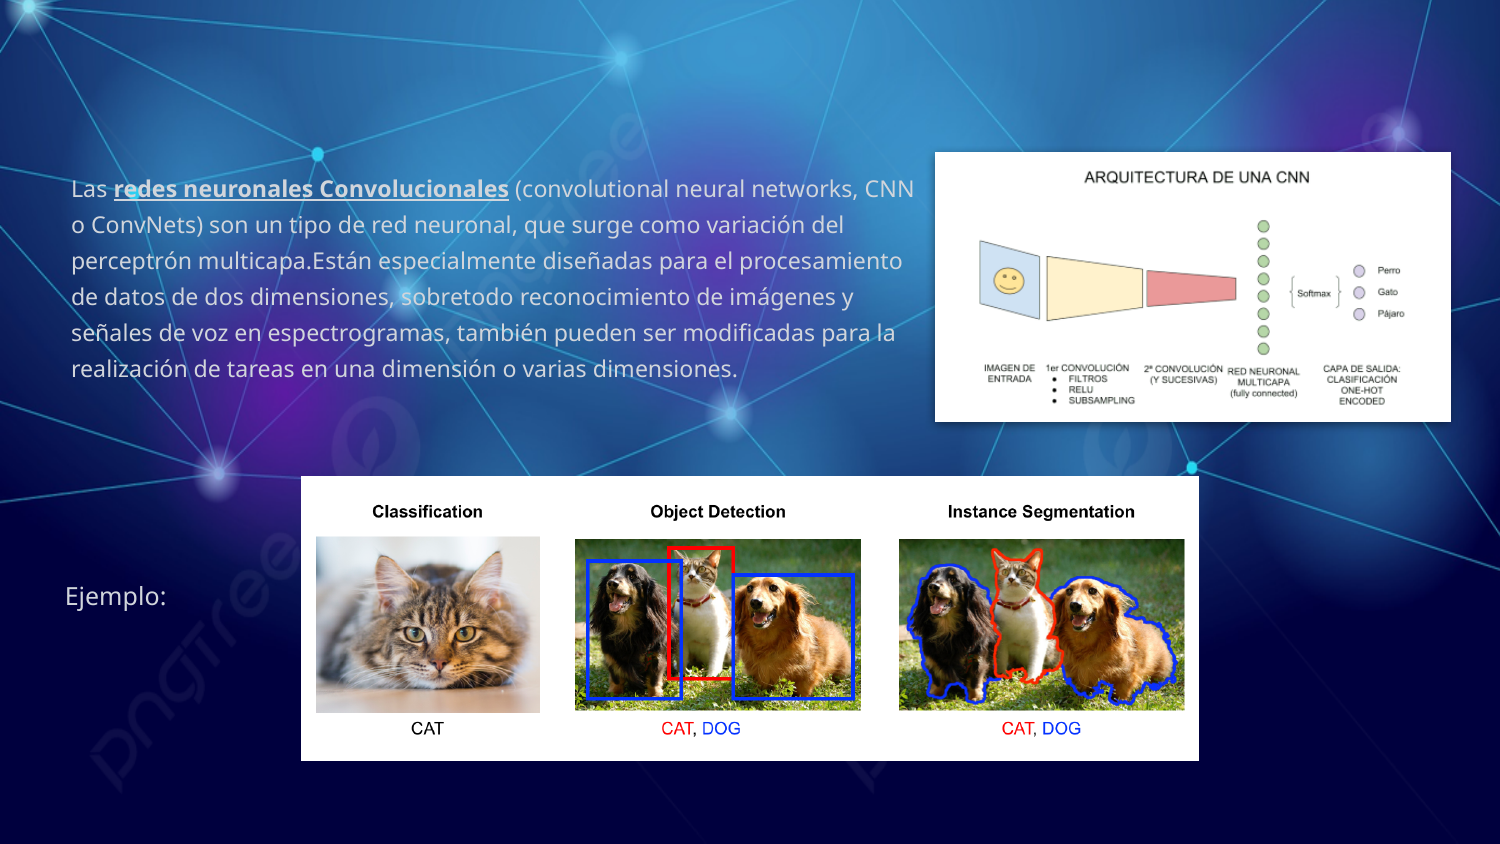

# Las redes neuronales Convolucionales (convolutional neural networks, CNN o ConvNets) son un tipo de red neuronal, que surge como variación del perceptrón multicapa.Están especialmente diseñadas para el procesamiento de datos de dos dimensiones, sobretodo reconocimiento de imágenes y señales de voz en espectrogramas, también pueden ser modificadas para la realización de tareas en una dimensión o varias dimensiones.
Ejemplo: